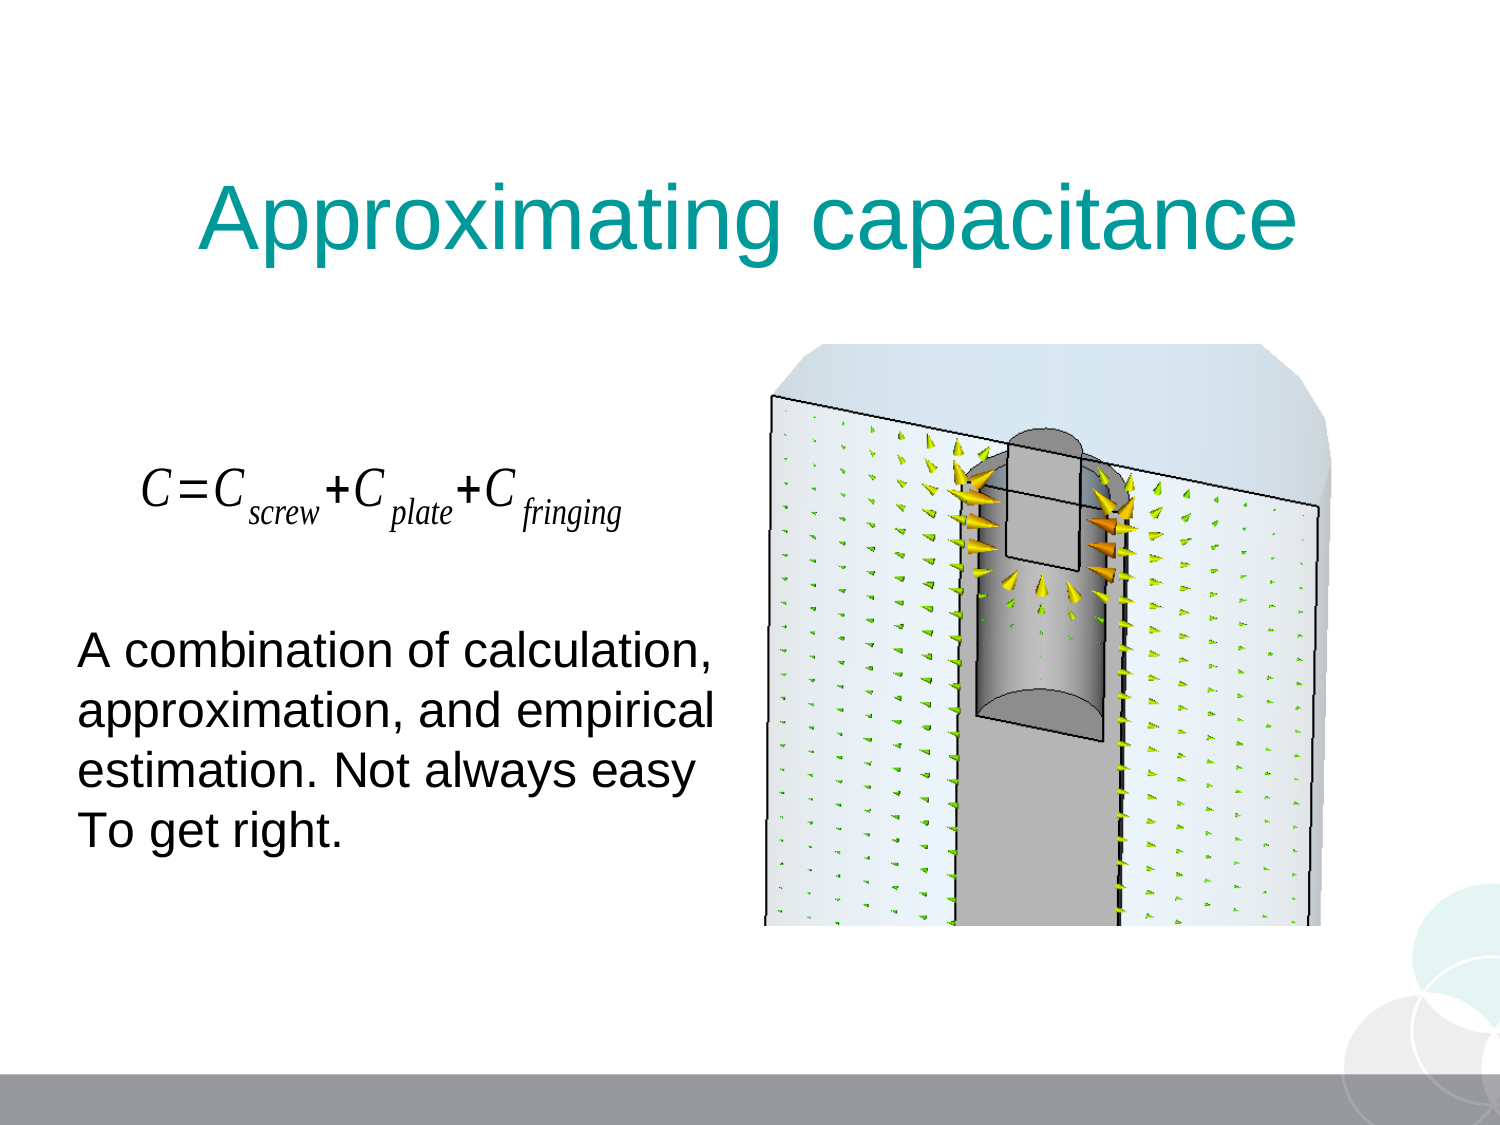

# Approximating capacitance
A combination of calculation,
approximation, and empirical
estimation. Not always easy
To get right.